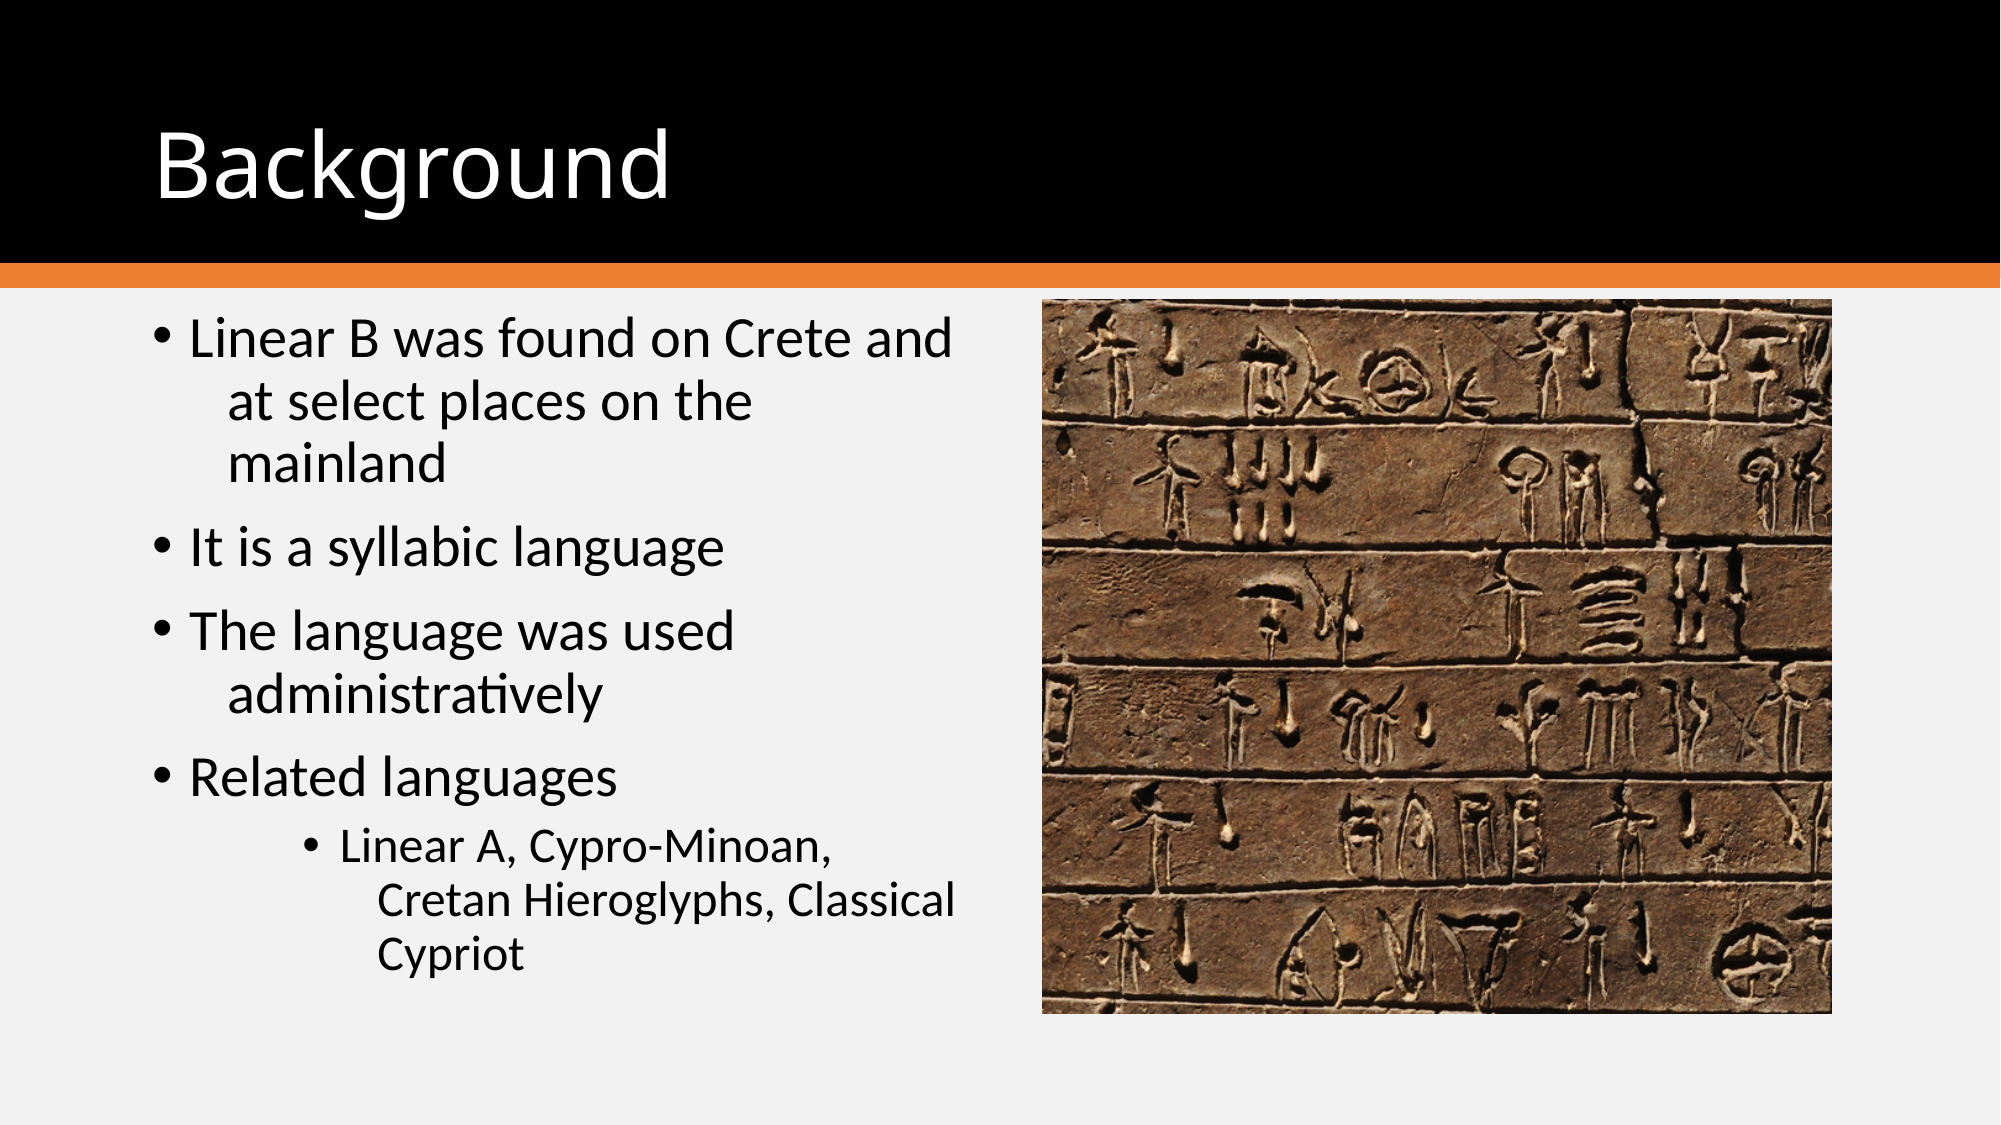

# Background
Linear B was found on Crete and at select places on the mainland
It is a syllabic language
The language was used administratively
Related languages
Linear A, Cypro-Minoan, Cretan Hieroglyphs, Classical Cypriot